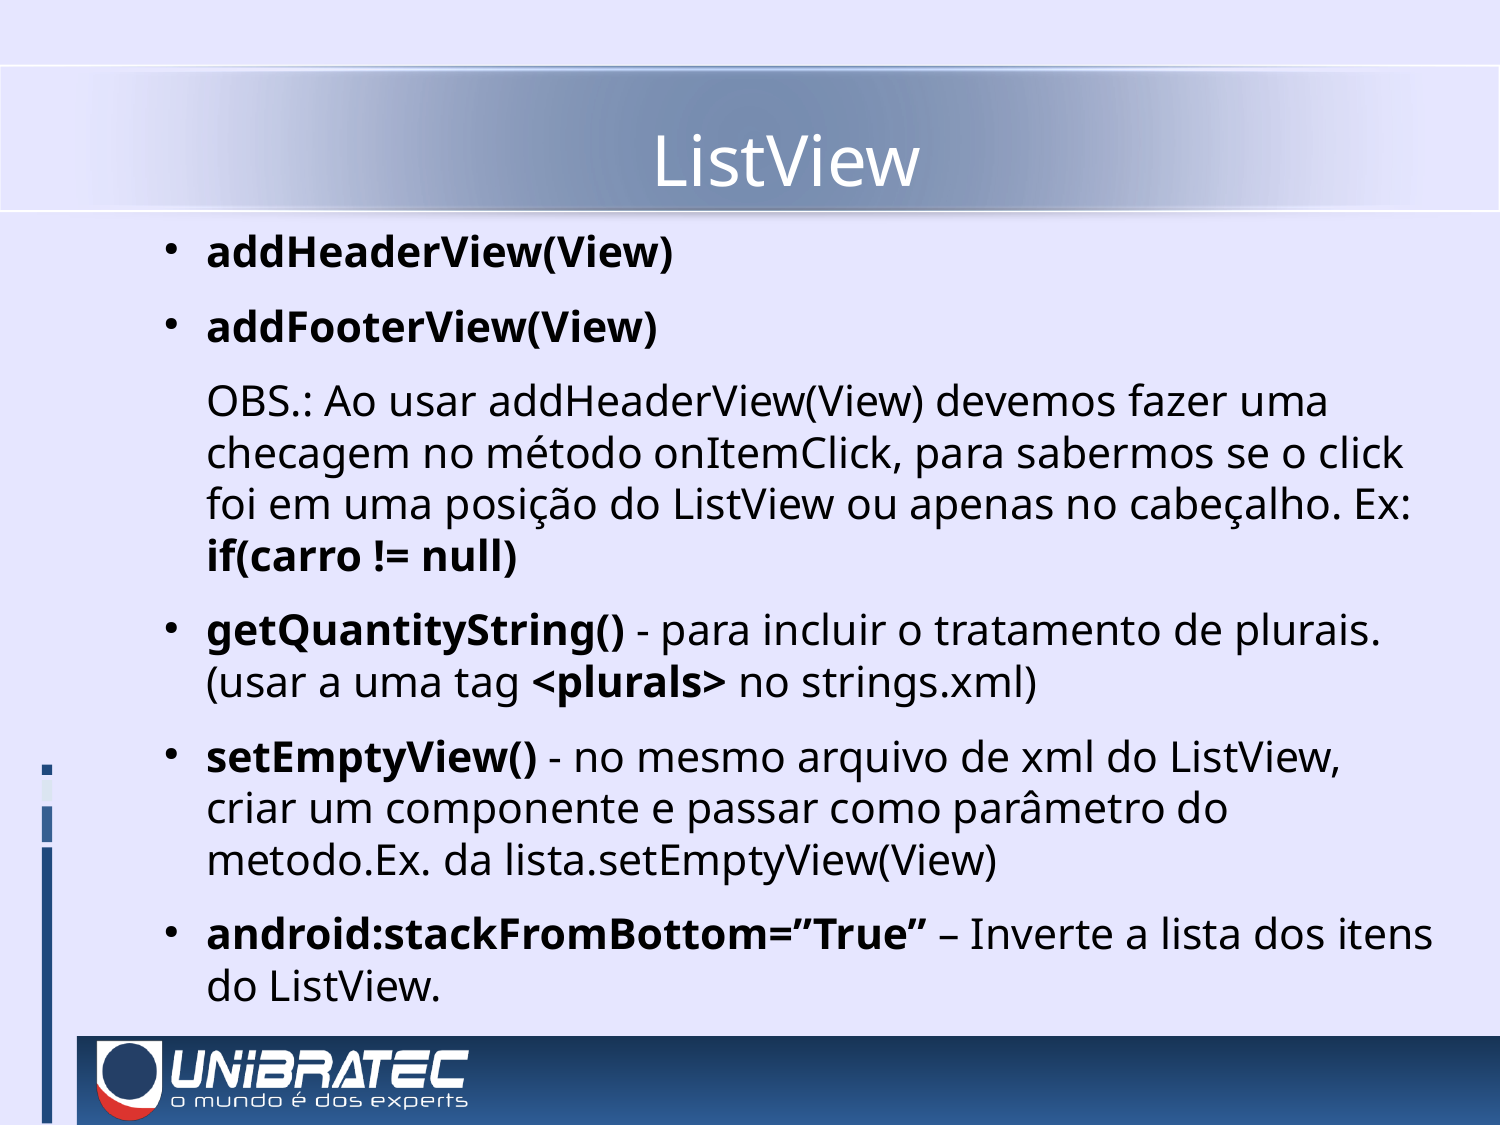

# ListView
addHeaderView(View)
addFooterView(View)
OBS.: Ao usar addHeaderView(View) devemos fazer uma checagem no método onItemClick, para sabermos se o click foi em uma posição do ListView ou apenas no cabeçalho. Ex: if(carro != null)
getQuantityString() - para incluir o tratamento de plurais. (usar a uma tag <plurals> no strings.xml)
setEmptyView() - no mesmo arquivo de xml do ListView, criar um componente e passar como parâmetro do metodo.Ex. da lista.setEmptyView(View)
android:stackFromBottom=”True” – Inverte a lista dos itens do ListView.